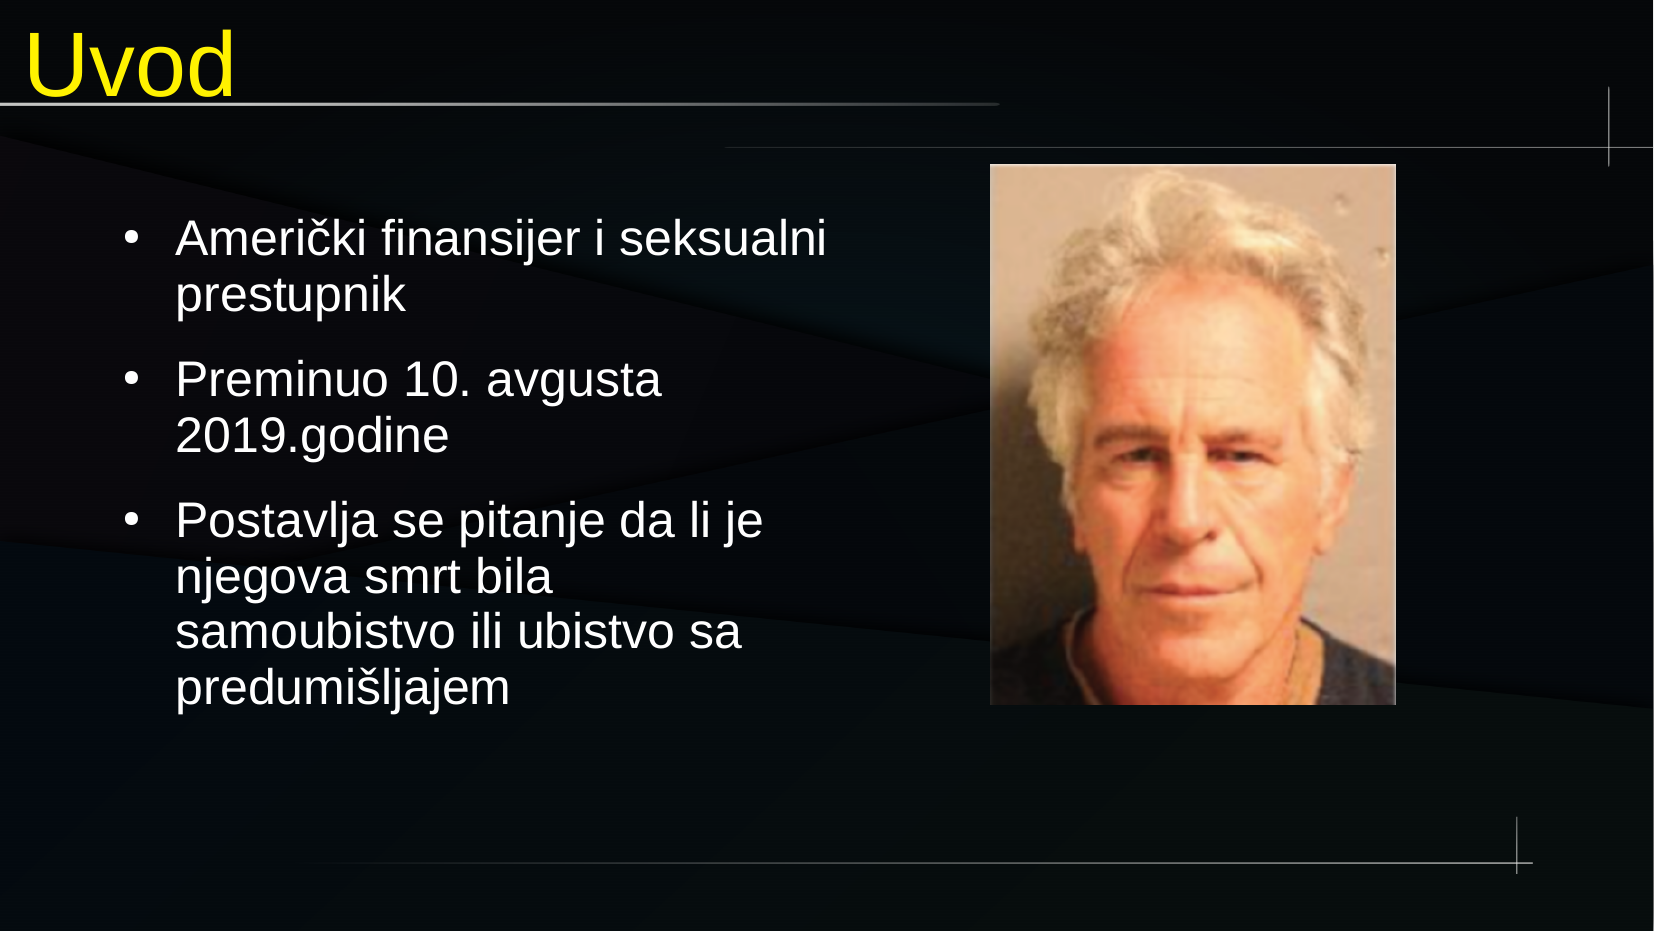

# Uvod
Američki finansijer i seksualni prestupnik
Preminuo 10. avgusta 2019.godine
Postavlja se pitanje da li je njegova smrt bila samoubistvo ili ubistvo sa predumišljajem